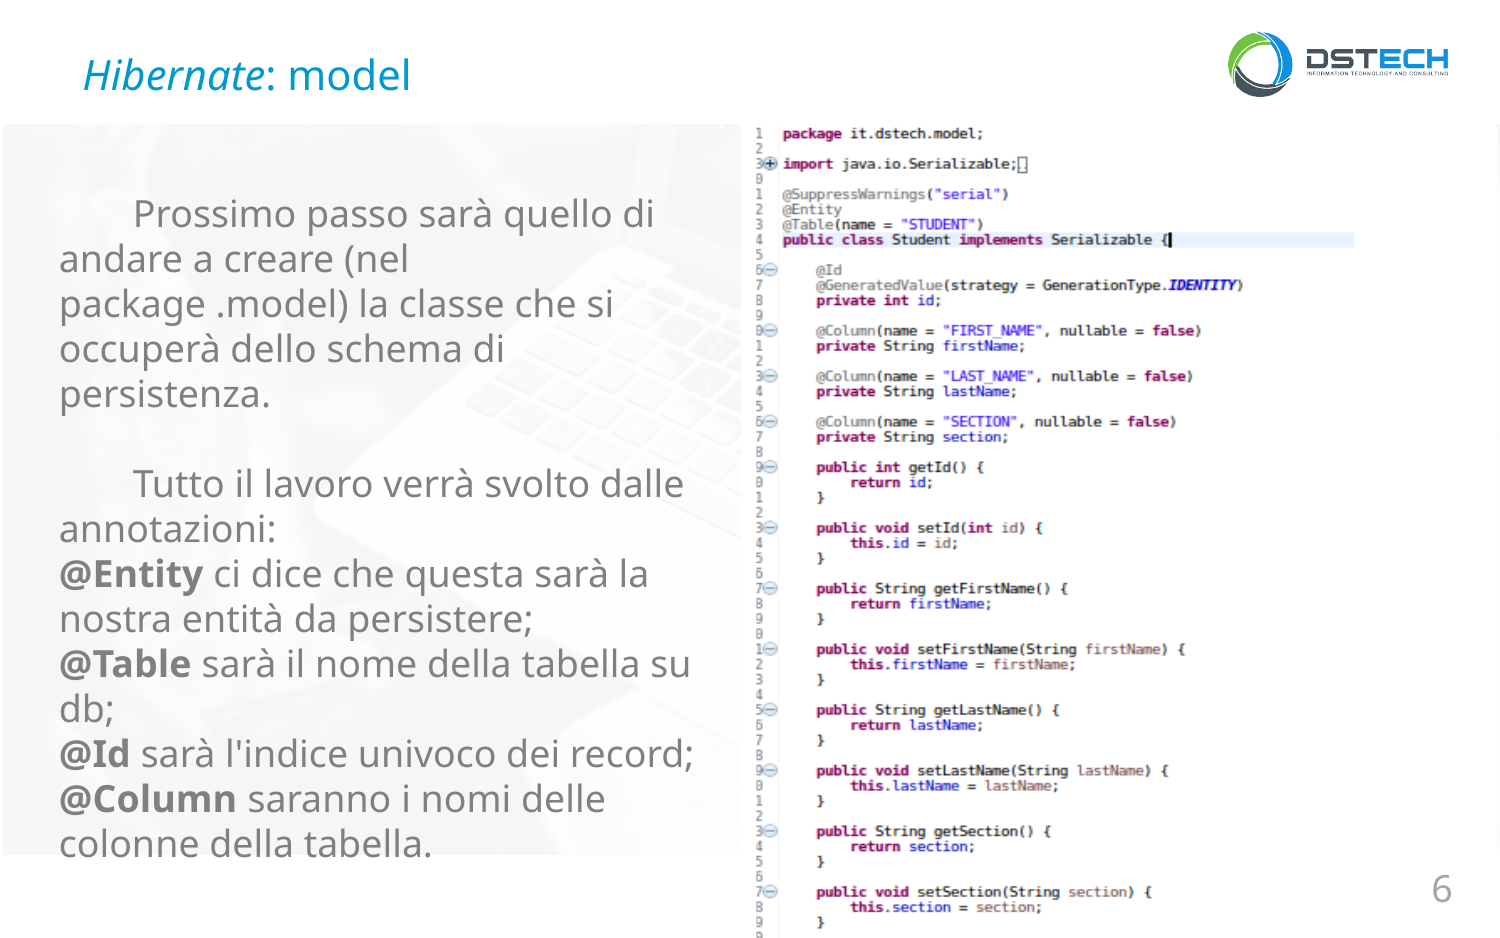

Hibernate: model
	Prossimo passo sarà quello di andare a creare (nel package .model) la classe che si occuperà dello schema di persistenza.
	Tutto il lavoro verrà svolto dalle annotazioni:
@Entity ci dice che questa sarà la nostra entità da persistere;
@Table sarà il nome della tabella su db;
@Id sarà l'indice univoco dei record; @Column saranno i nomi delle colonne della tabella.
6